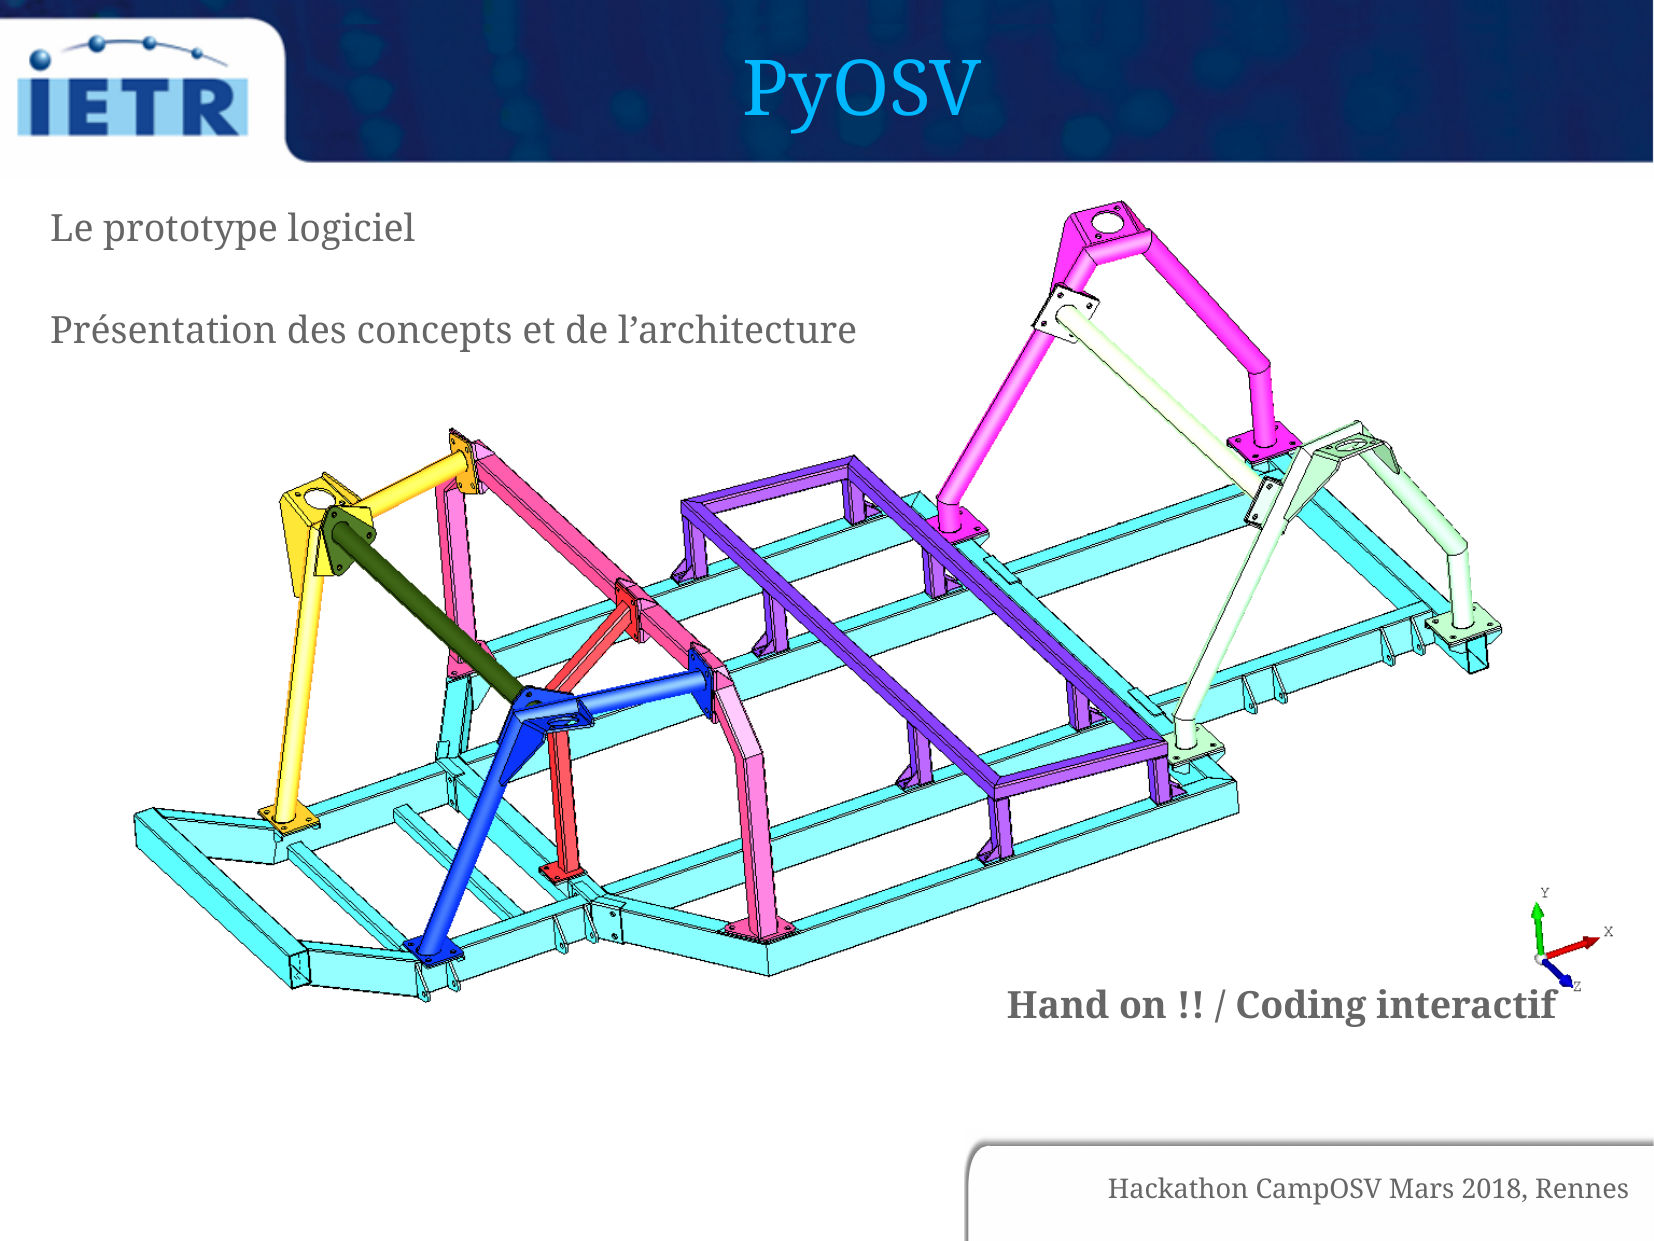

PyOSV
Le prototype logiciel
Présentation des concepts et de l’architecture
Hand on !! / Coding interactif
Hackathon CampOSV Mars 2018, Rennes